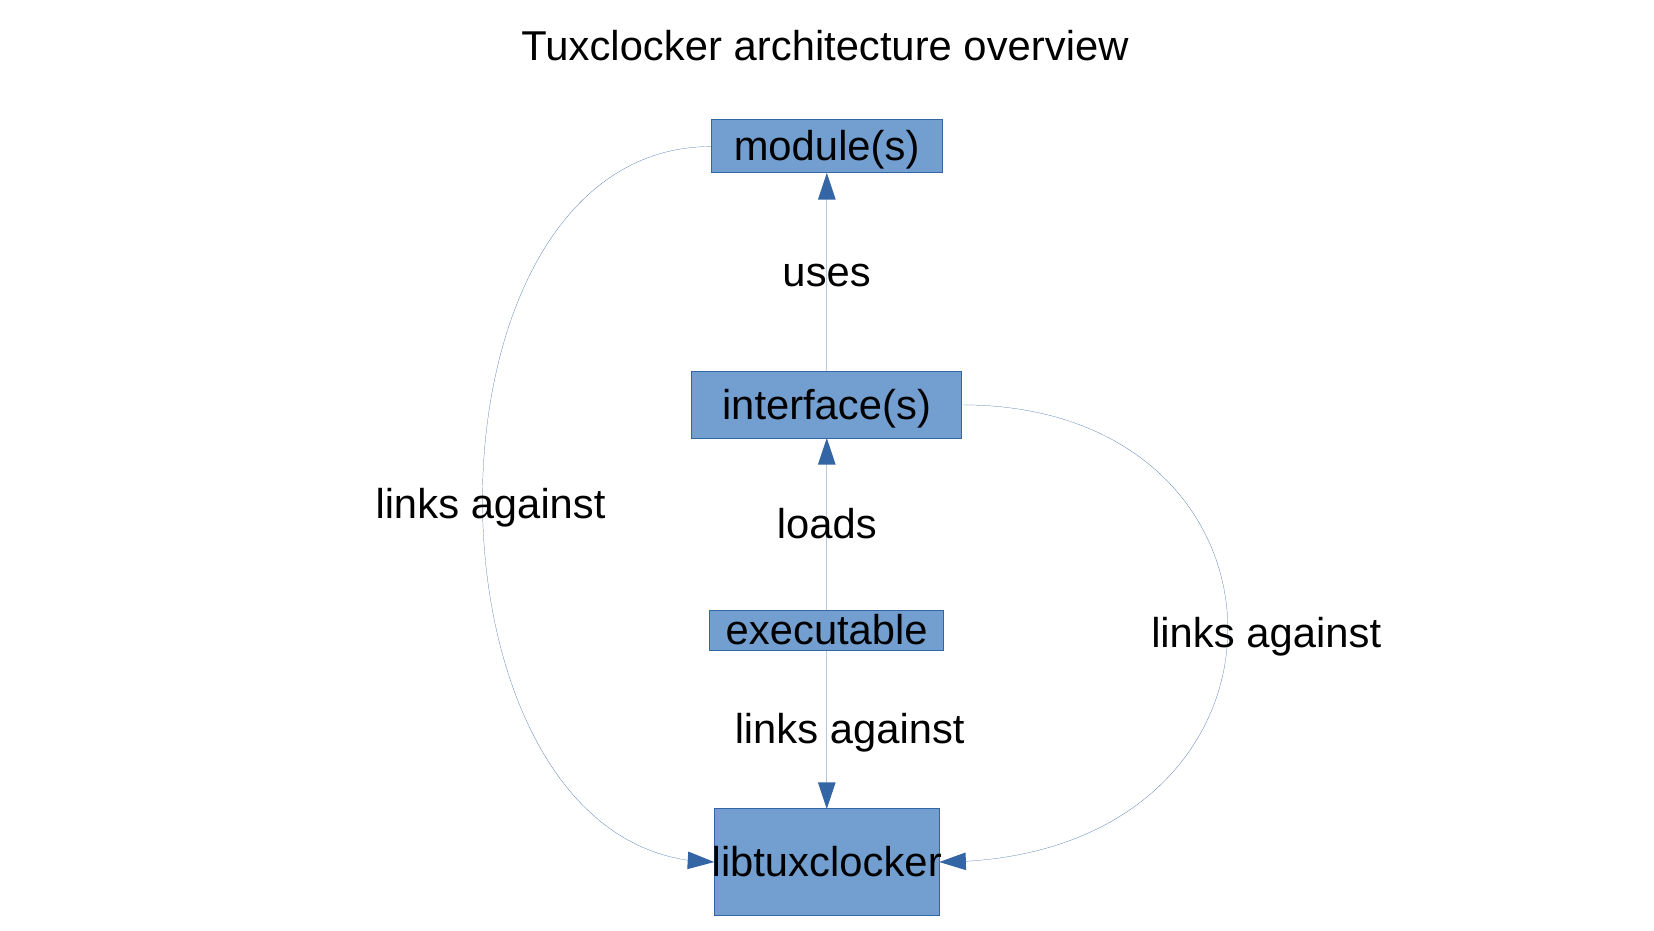

Tuxclocker architecture overview
module(s)
interface(s)
executable
libtuxclocker